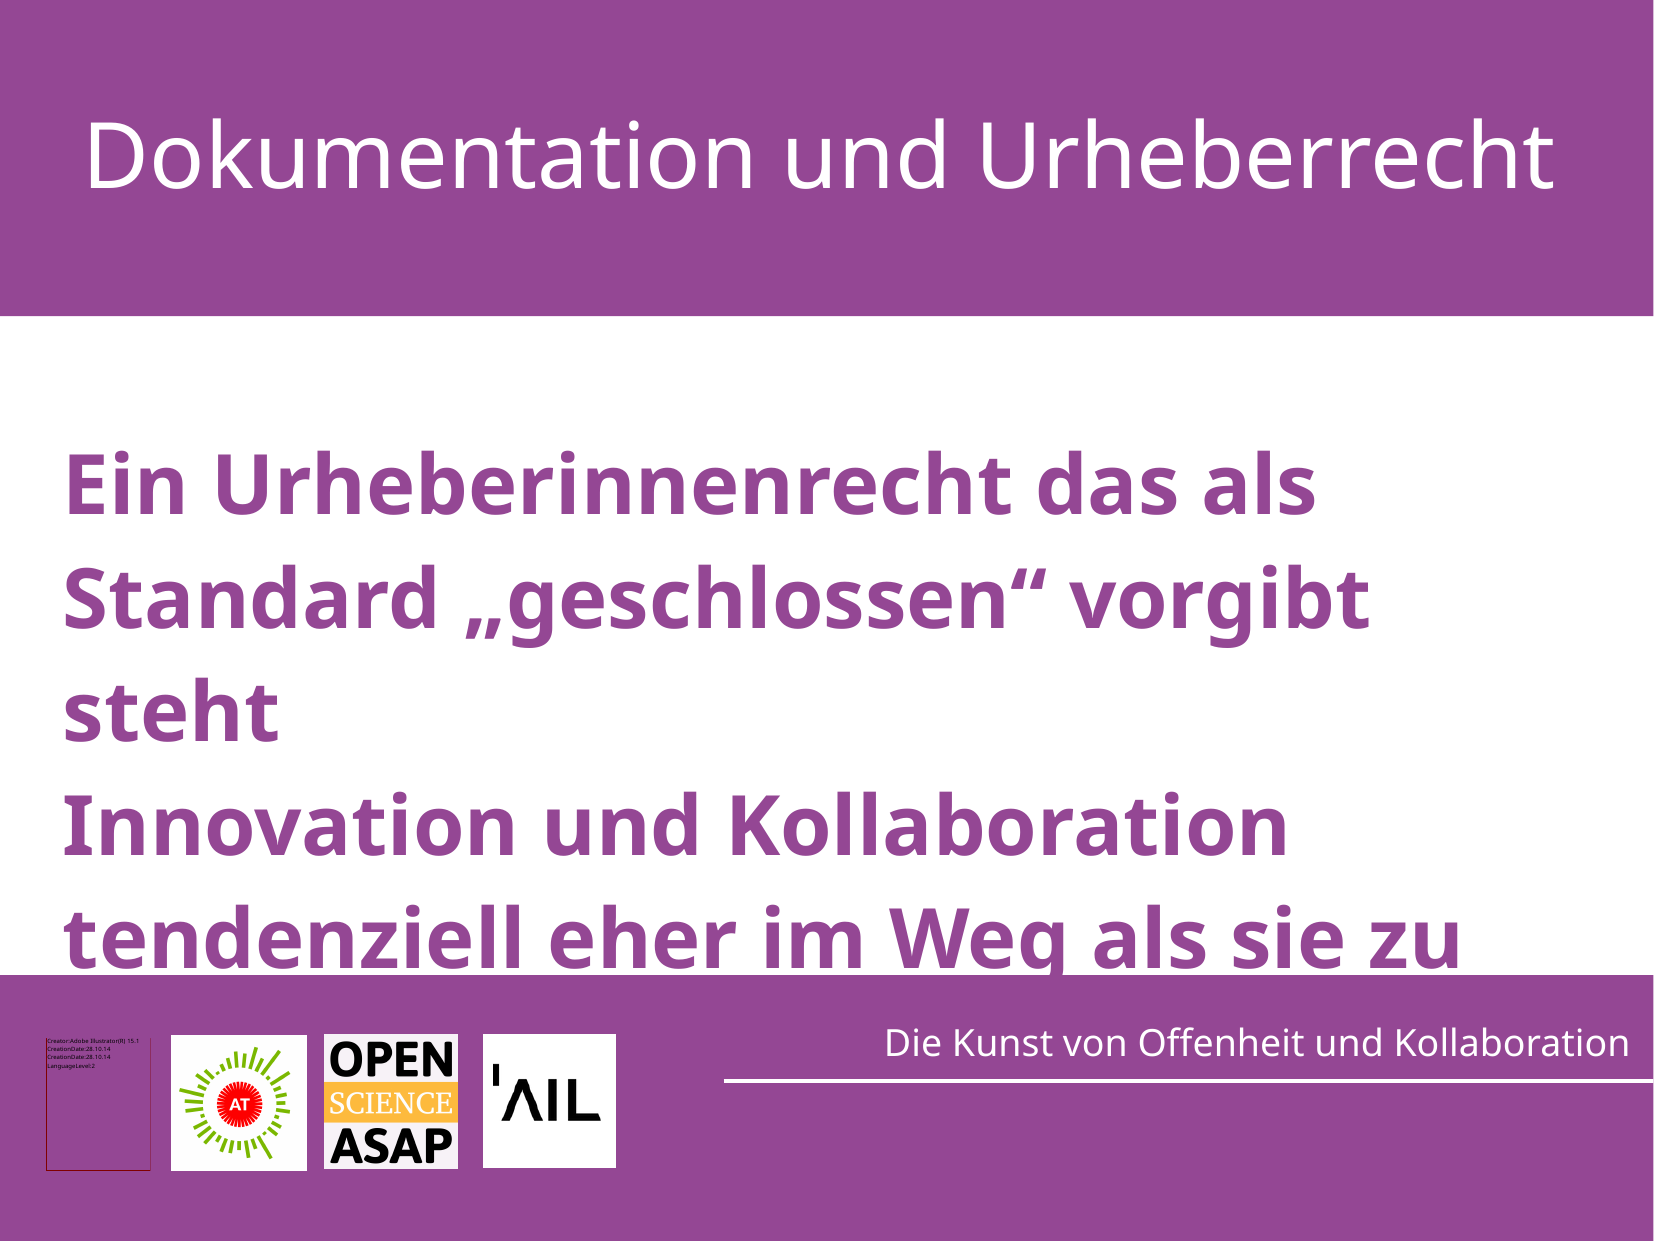

# Dokumentation und Urheberrecht
Ein Urheberinnenrecht das als Standard „geschlossen“ vorgibt steht
Innovation und Kollaboration tendenziell eher im Weg als sie zu fördern.
Die Kunst von Offenheit und Kollaboration